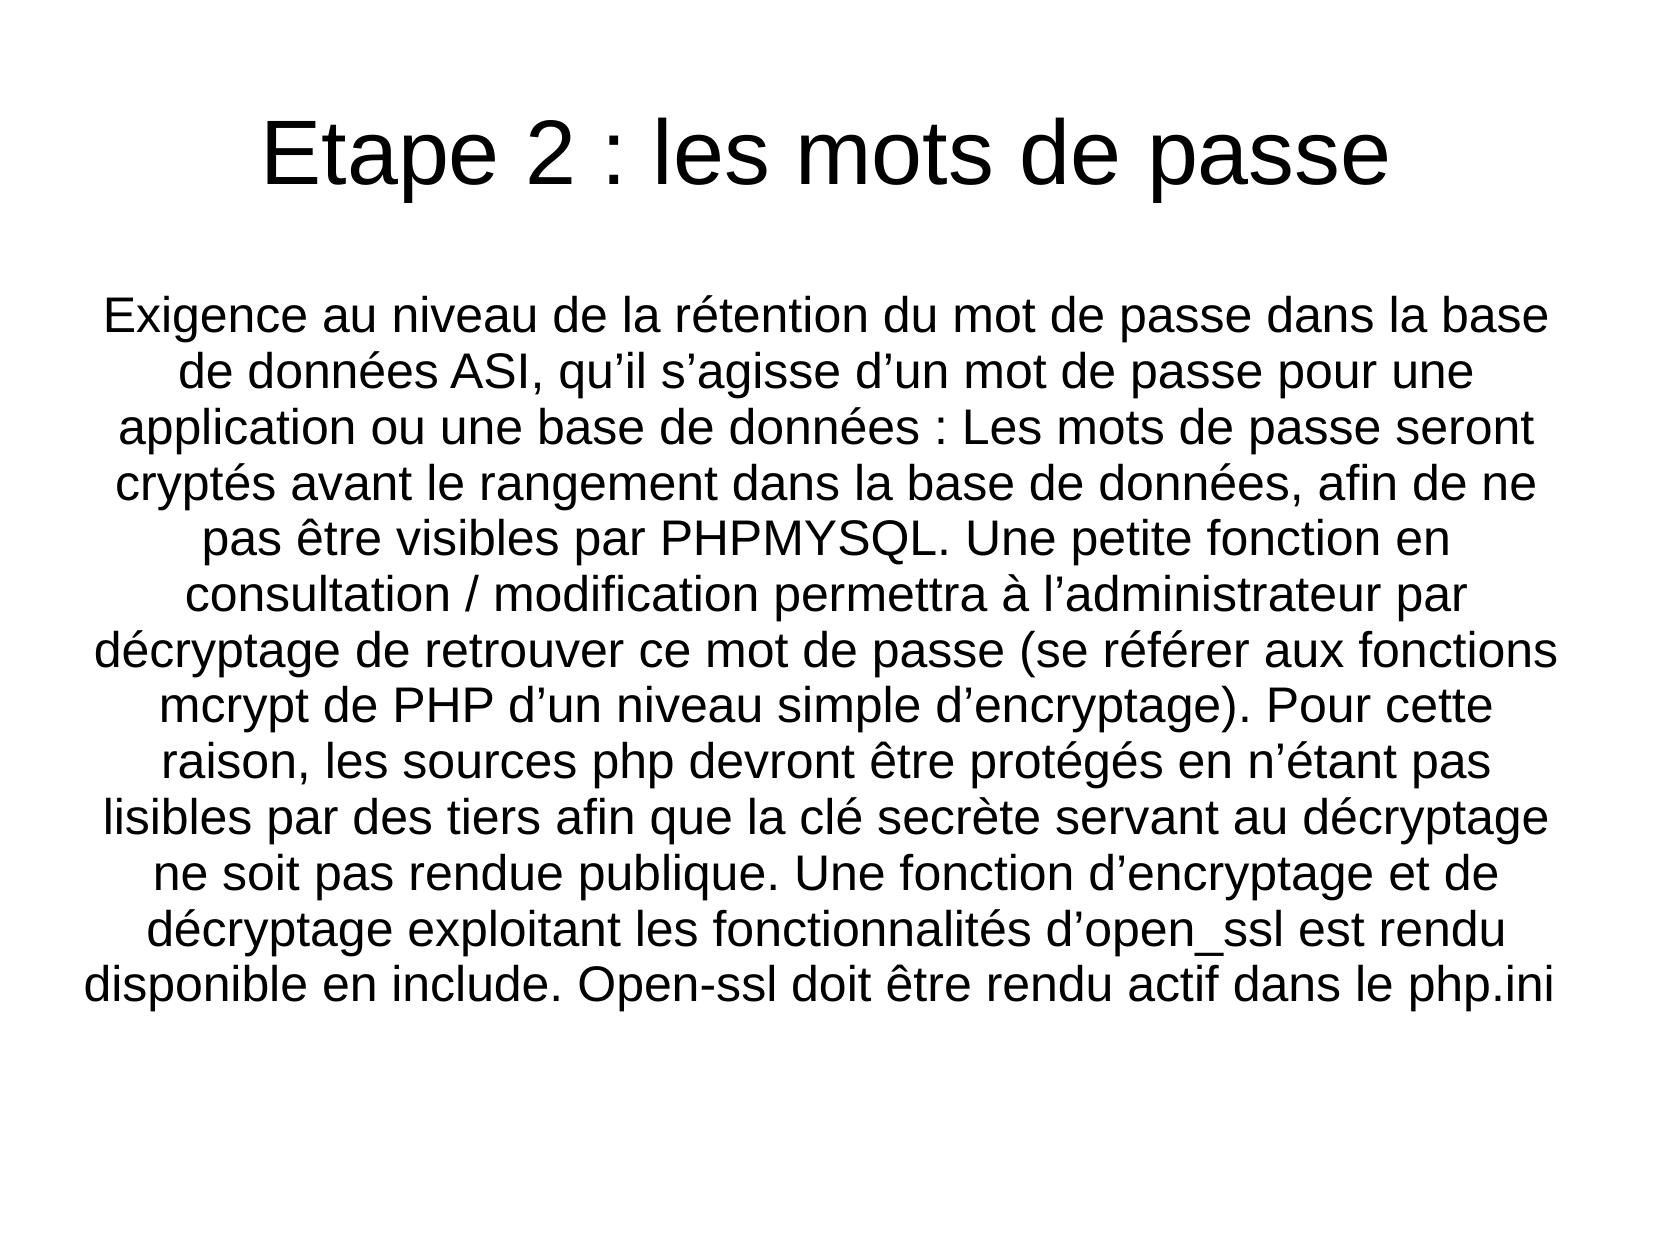

# Etape 2 : les mots de passe
Exigence au niveau de la rétention du mot de passe dans la base de données ASI, qu’il s’agisse d’un mot de passe pour une application ou une base de données : Les mots de passe seront cryptés avant le rangement dans la base de données, afin de ne pas être visibles par PHPMYSQL. Une petite fonction en consultation / modification permettra à l’administrateur par décryptage de retrouver ce mot de passe (se référer aux fonctions mcrypt de PHP d’un niveau simple d’encryptage). Pour cette raison, les sources php devront être protégés en n’étant pas lisibles par des tiers afin que la clé secrète servant au décryptage ne soit pas rendue publique. Une fonction d’encryptage et de décryptage exploitant les fonctionnalités d’open_ssl est rendu disponible en include. Open-ssl doit être rendu actif dans le php.ini